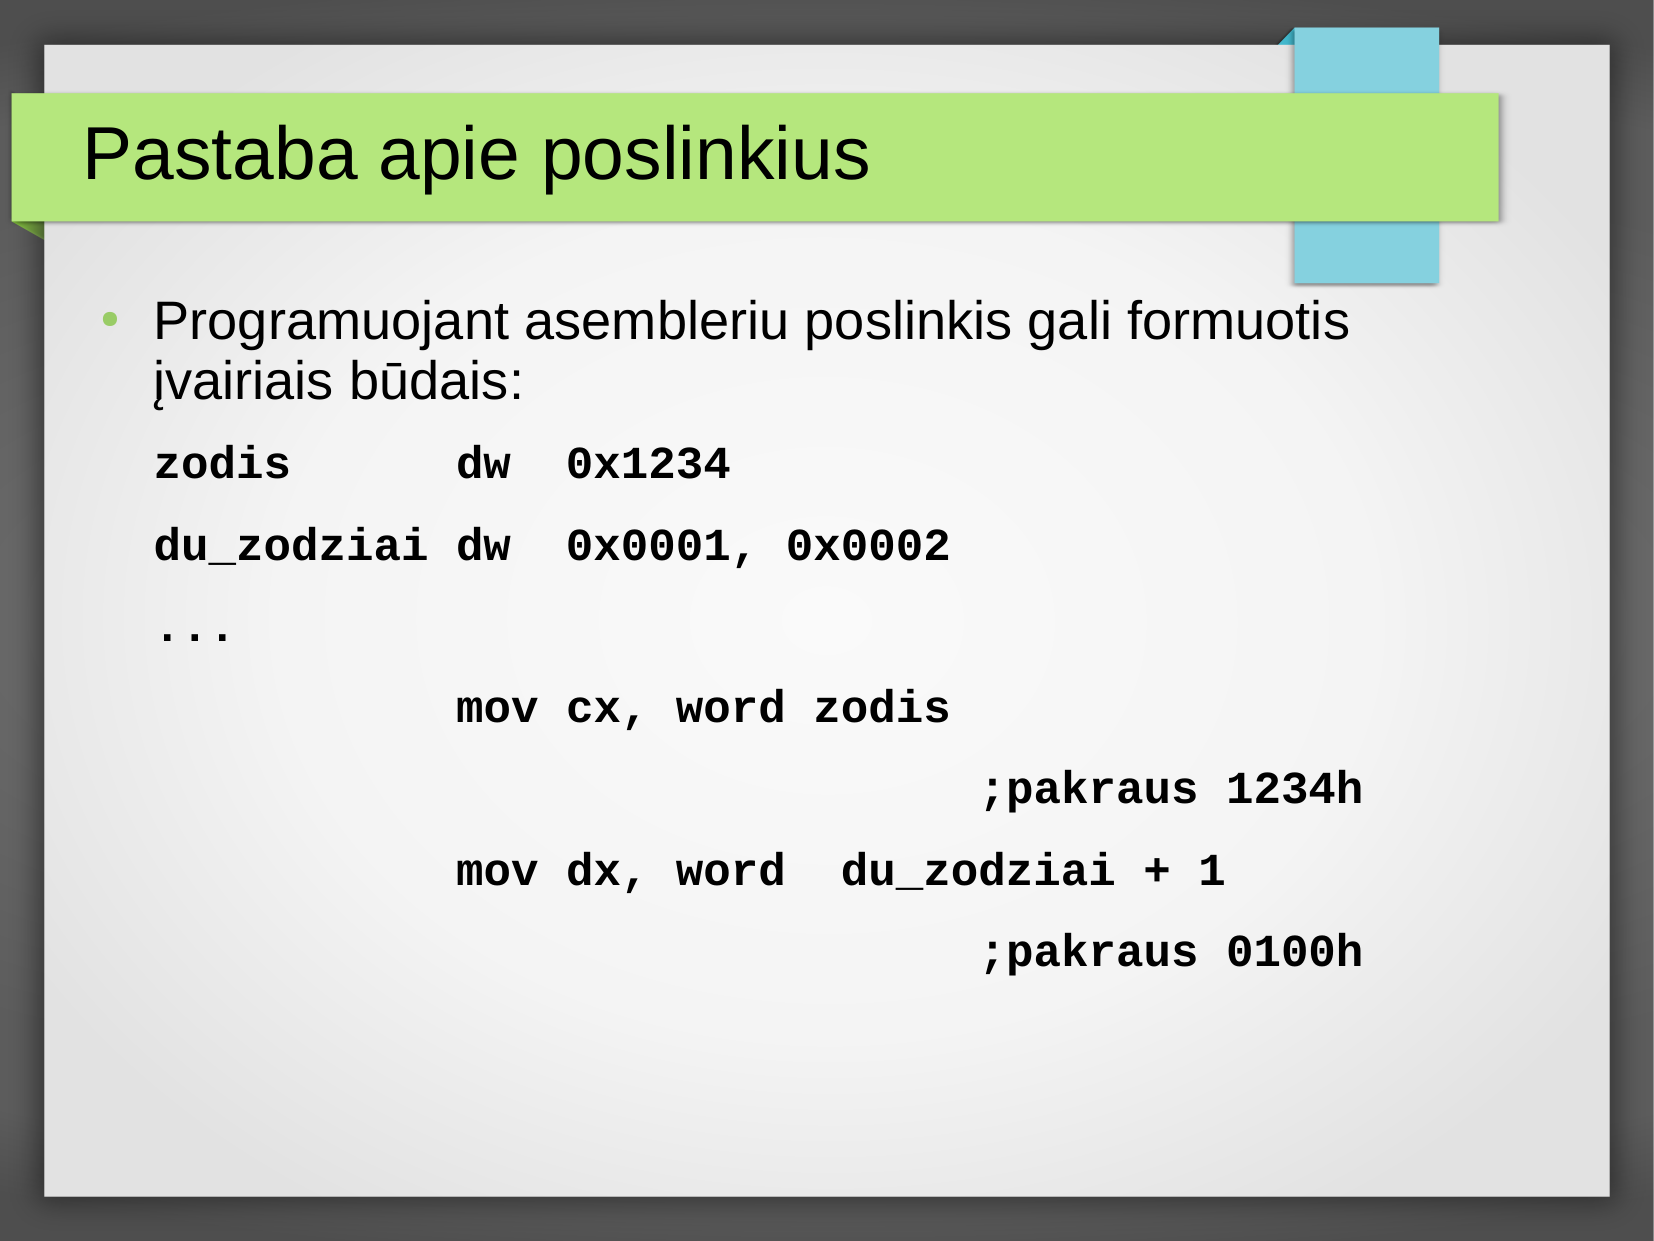

# Pastaba apie poslinkius
Programuojant asembleriu poslinkis gali formuotis įvairiais būdais:
zodis dw 0x1234
du_zodziai dw 0x0001, 0x0002
...
 mov cx, word zodis
 ;pakraus 1234h
 mov dx, word du_zodziai + 1
 ;pakraus 0100h